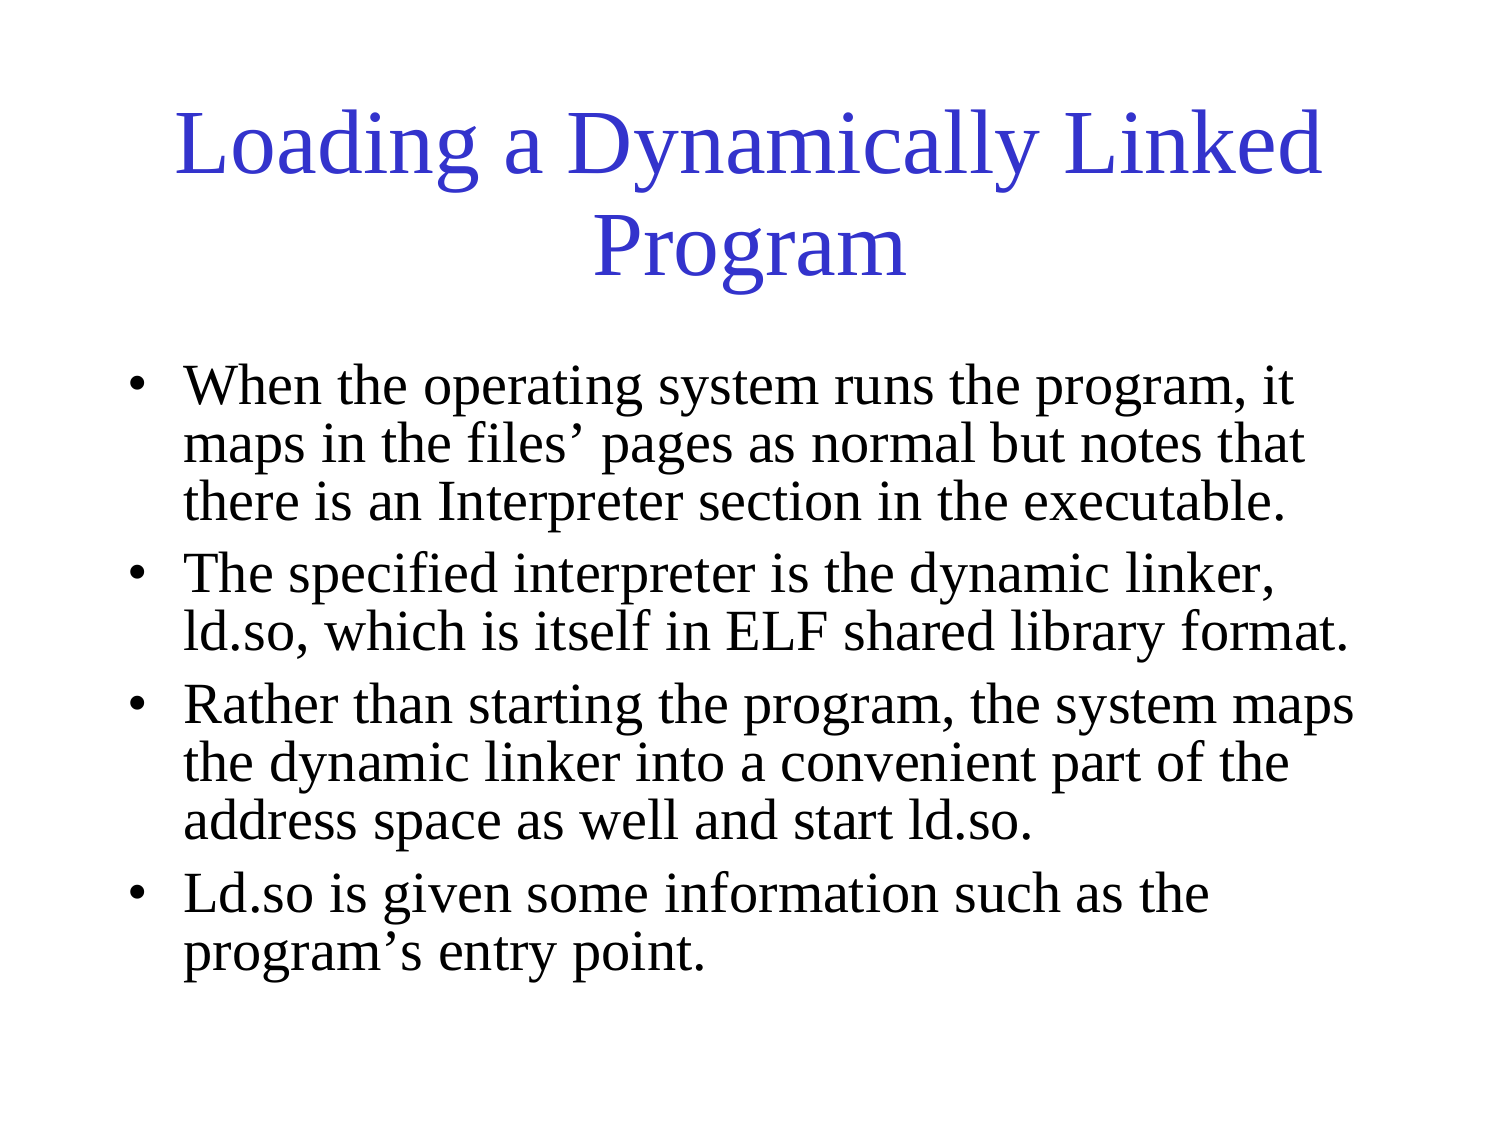

# Loading a Dynamically Linked Program
When the operating system runs the program, it maps in the files’ pages as normal but notes that there is an Interpreter section in the executable.
The specified interpreter is the dynamic linker, ld.so, which is itself in ELF shared library format.
Rather than starting the program, the system maps the dynamic linker into a convenient part of the address space as well and start ld.so.
Ld.so is given some information such as the program’s entry point.